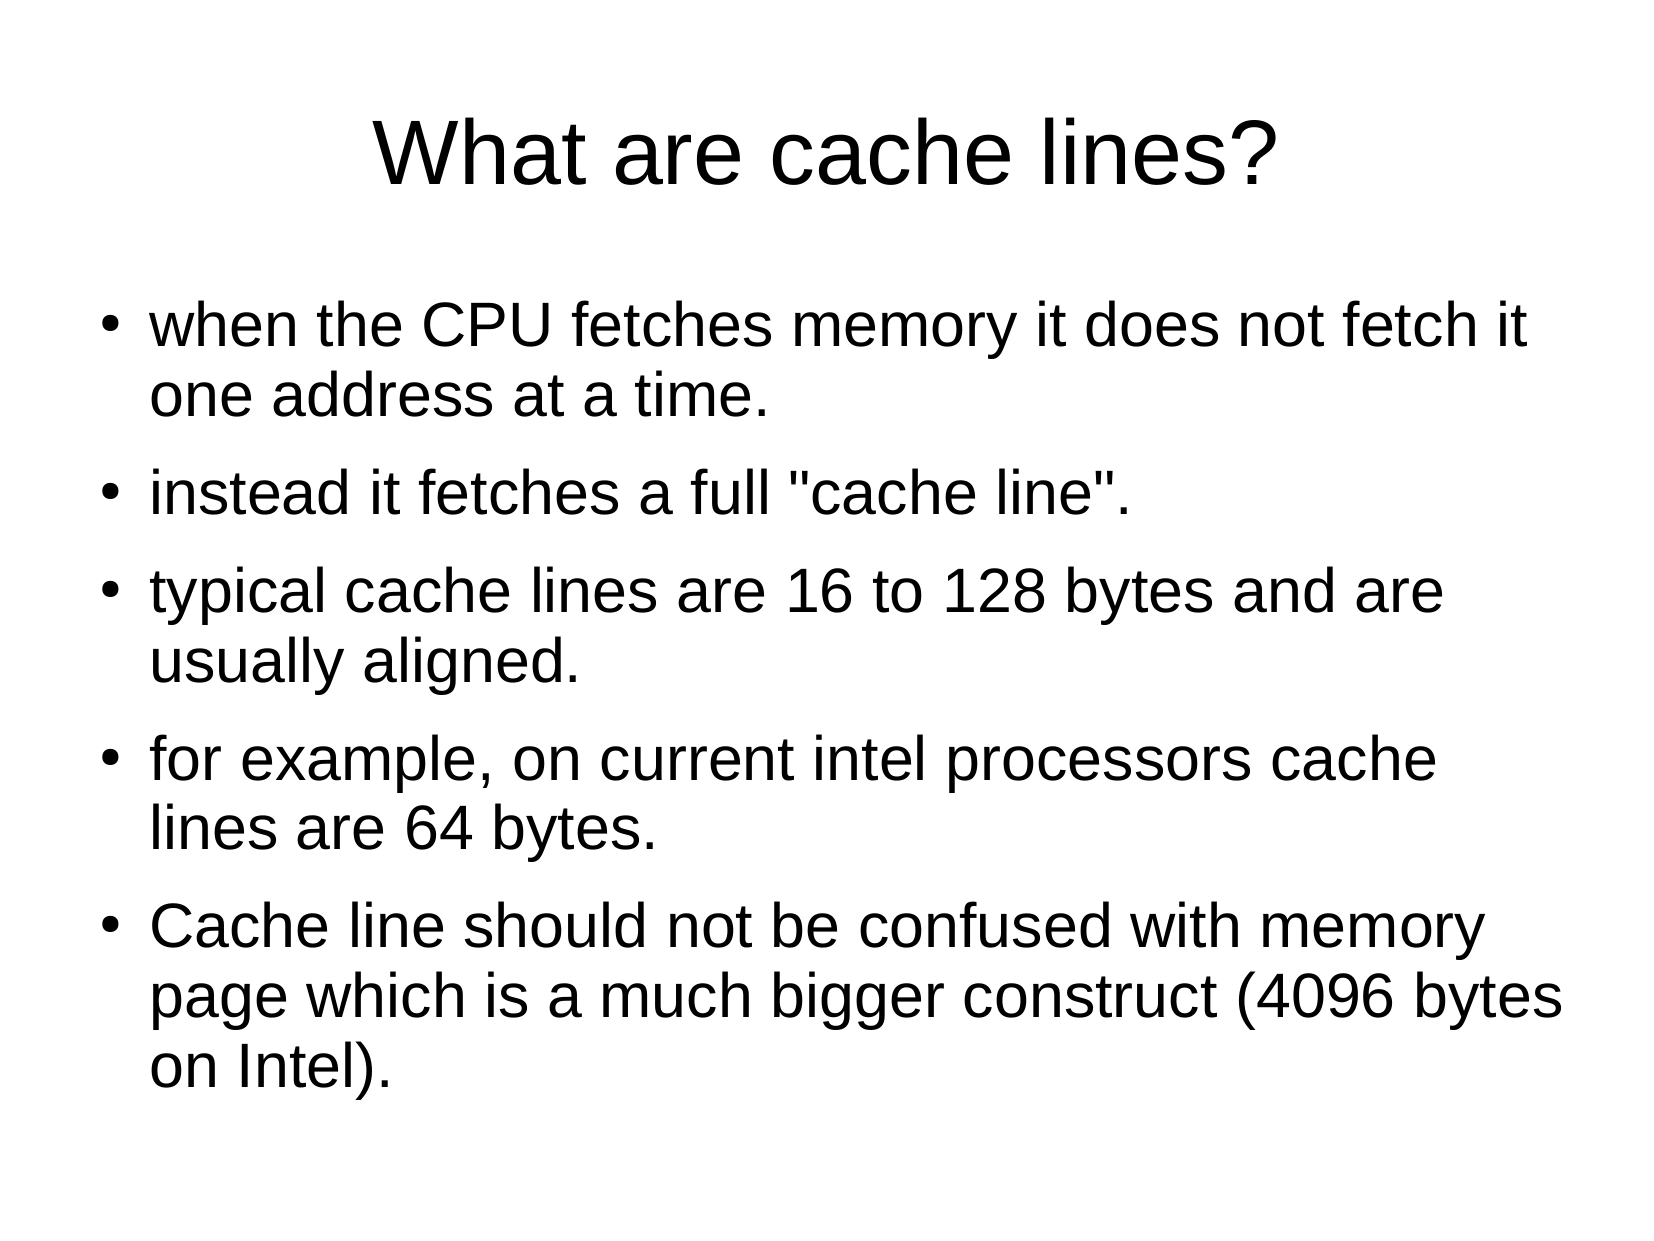

# What are cache lines?
when the CPU fetches memory it does not fetch it one address at a time.
instead it fetches a full "cache line".
typical cache lines are 16 to 128 bytes and are usually aligned.
for example, on current intel processors cache lines are 64 bytes.
Cache line should not be confused with memory page which is a much bigger construct (4096 bytes on Intel).